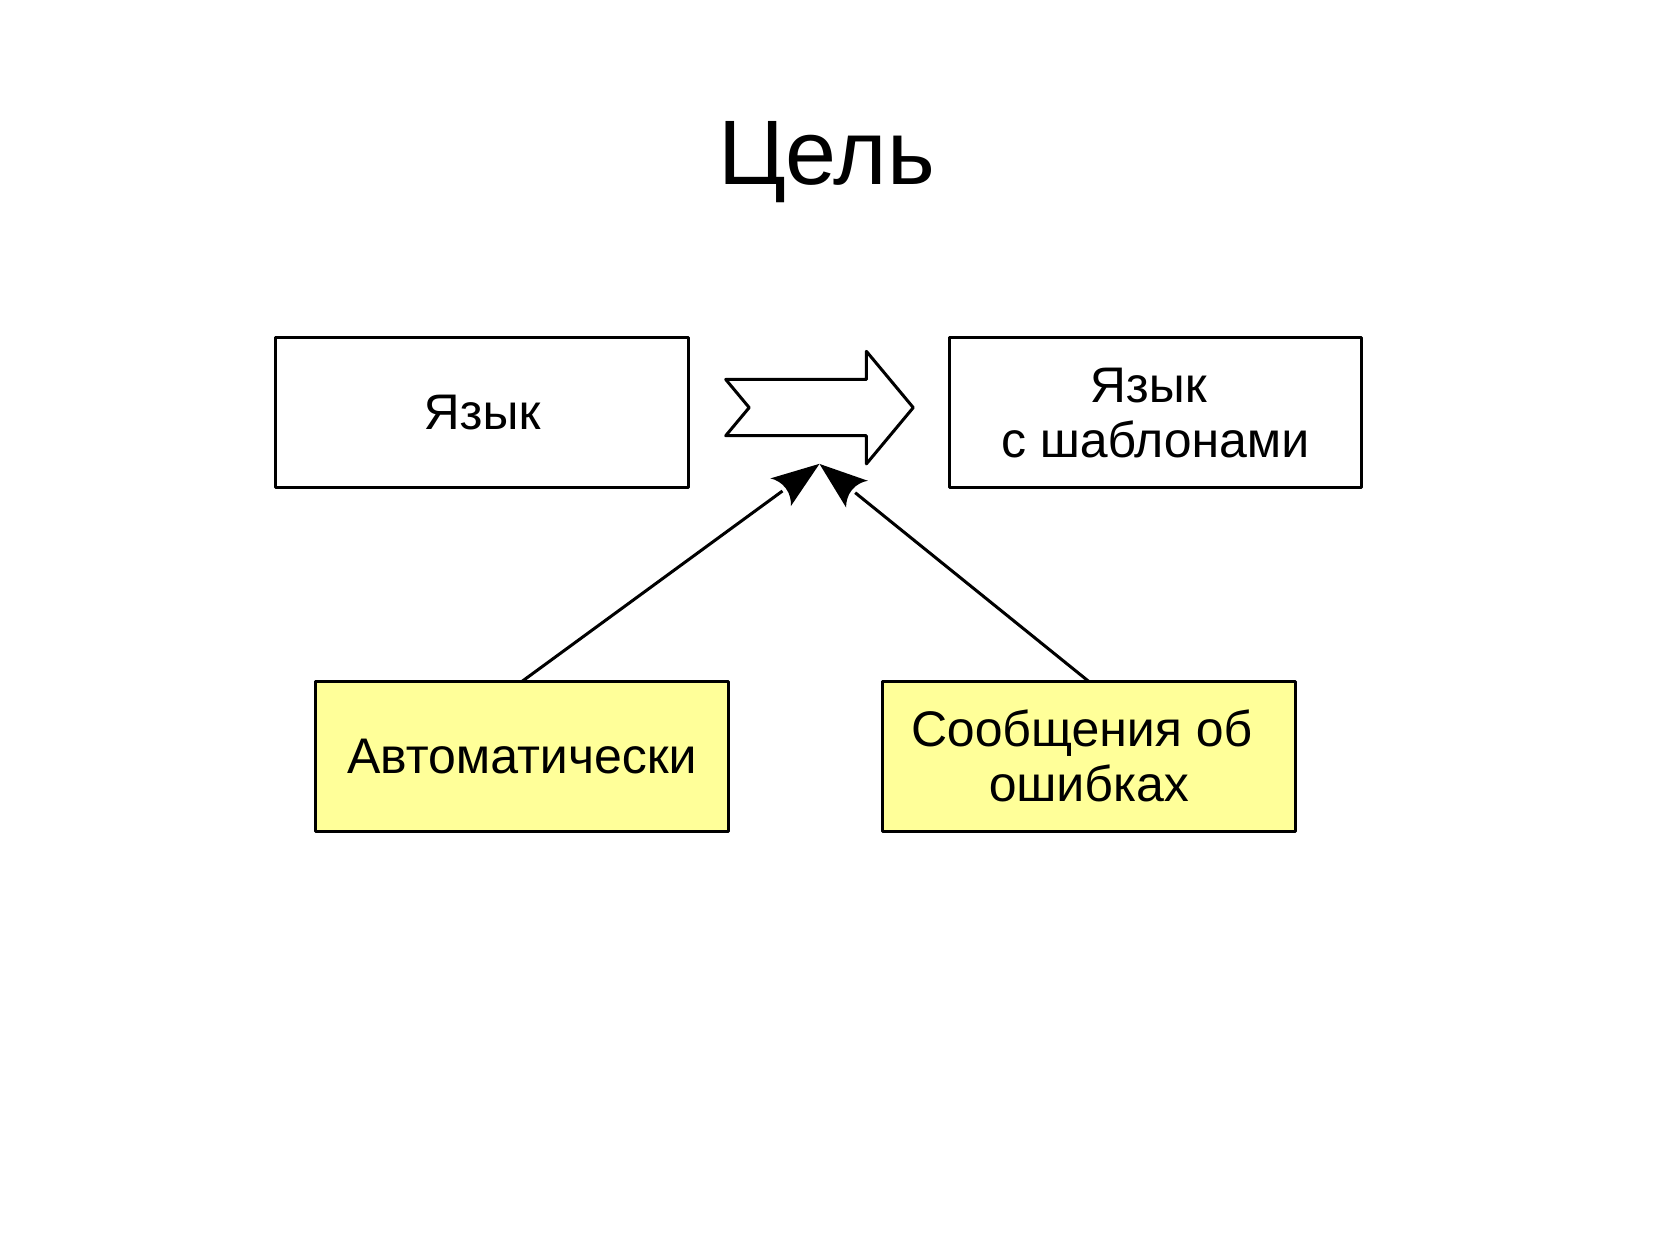

# Цель
Язык
Язык
с шаблонами
Автоматически
Сообщения об
ошибках